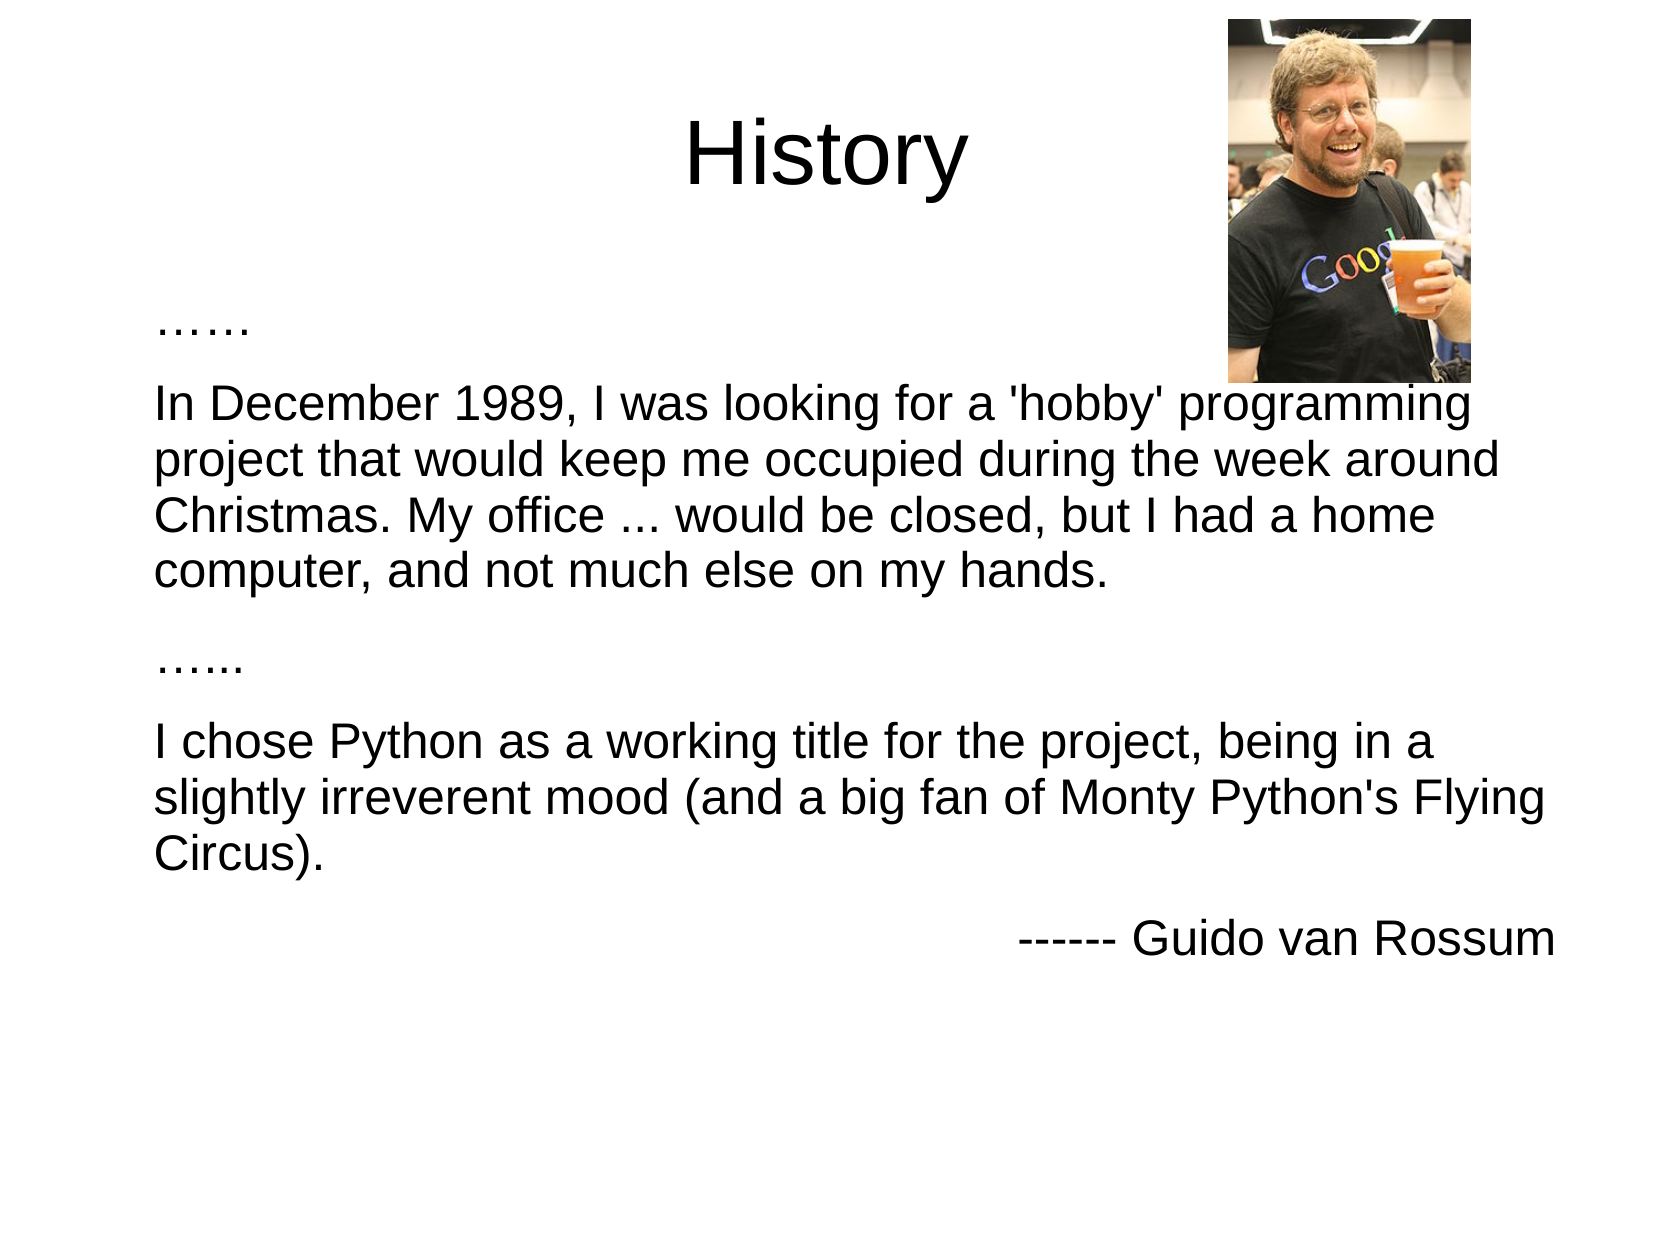

# History
……
In December 1989, I was looking for a 'hobby' programming project that would keep me occupied during the week around Christmas. My office ... would be closed, but I had a home computer, and not much else on my hands.
…...
I chose Python as a working title for the project, being in a slightly irreverent mood (and a big fan of Monty Python's Flying Circus).
------ Guido van Rossum